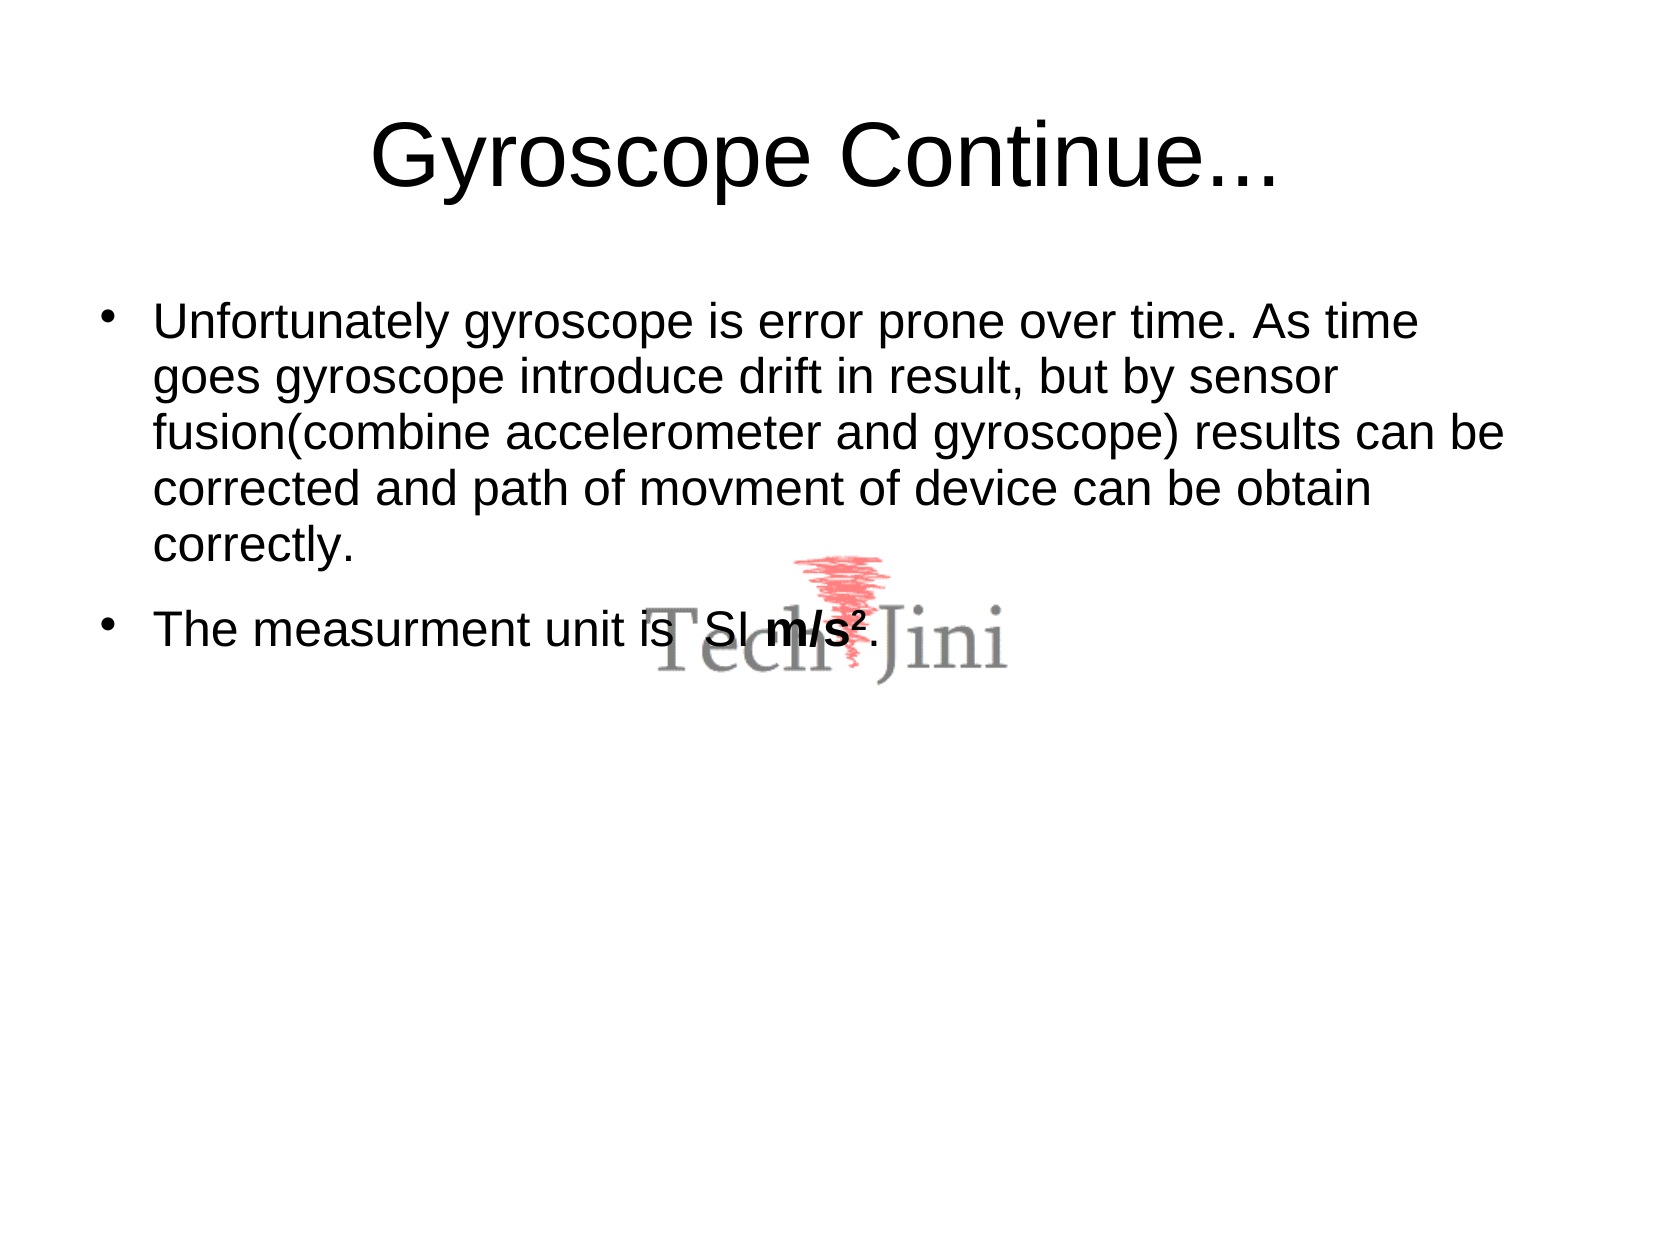

# Gyroscope Continue...
Unfortunately gyroscope is error prone over time. As time goes gyroscope introduce drift in result, but by sensor fusion(combine accelerometer and gyroscope) results can be corrected and path of movment of device can be obtain correctly.
The measurment unit is SI m/s2.